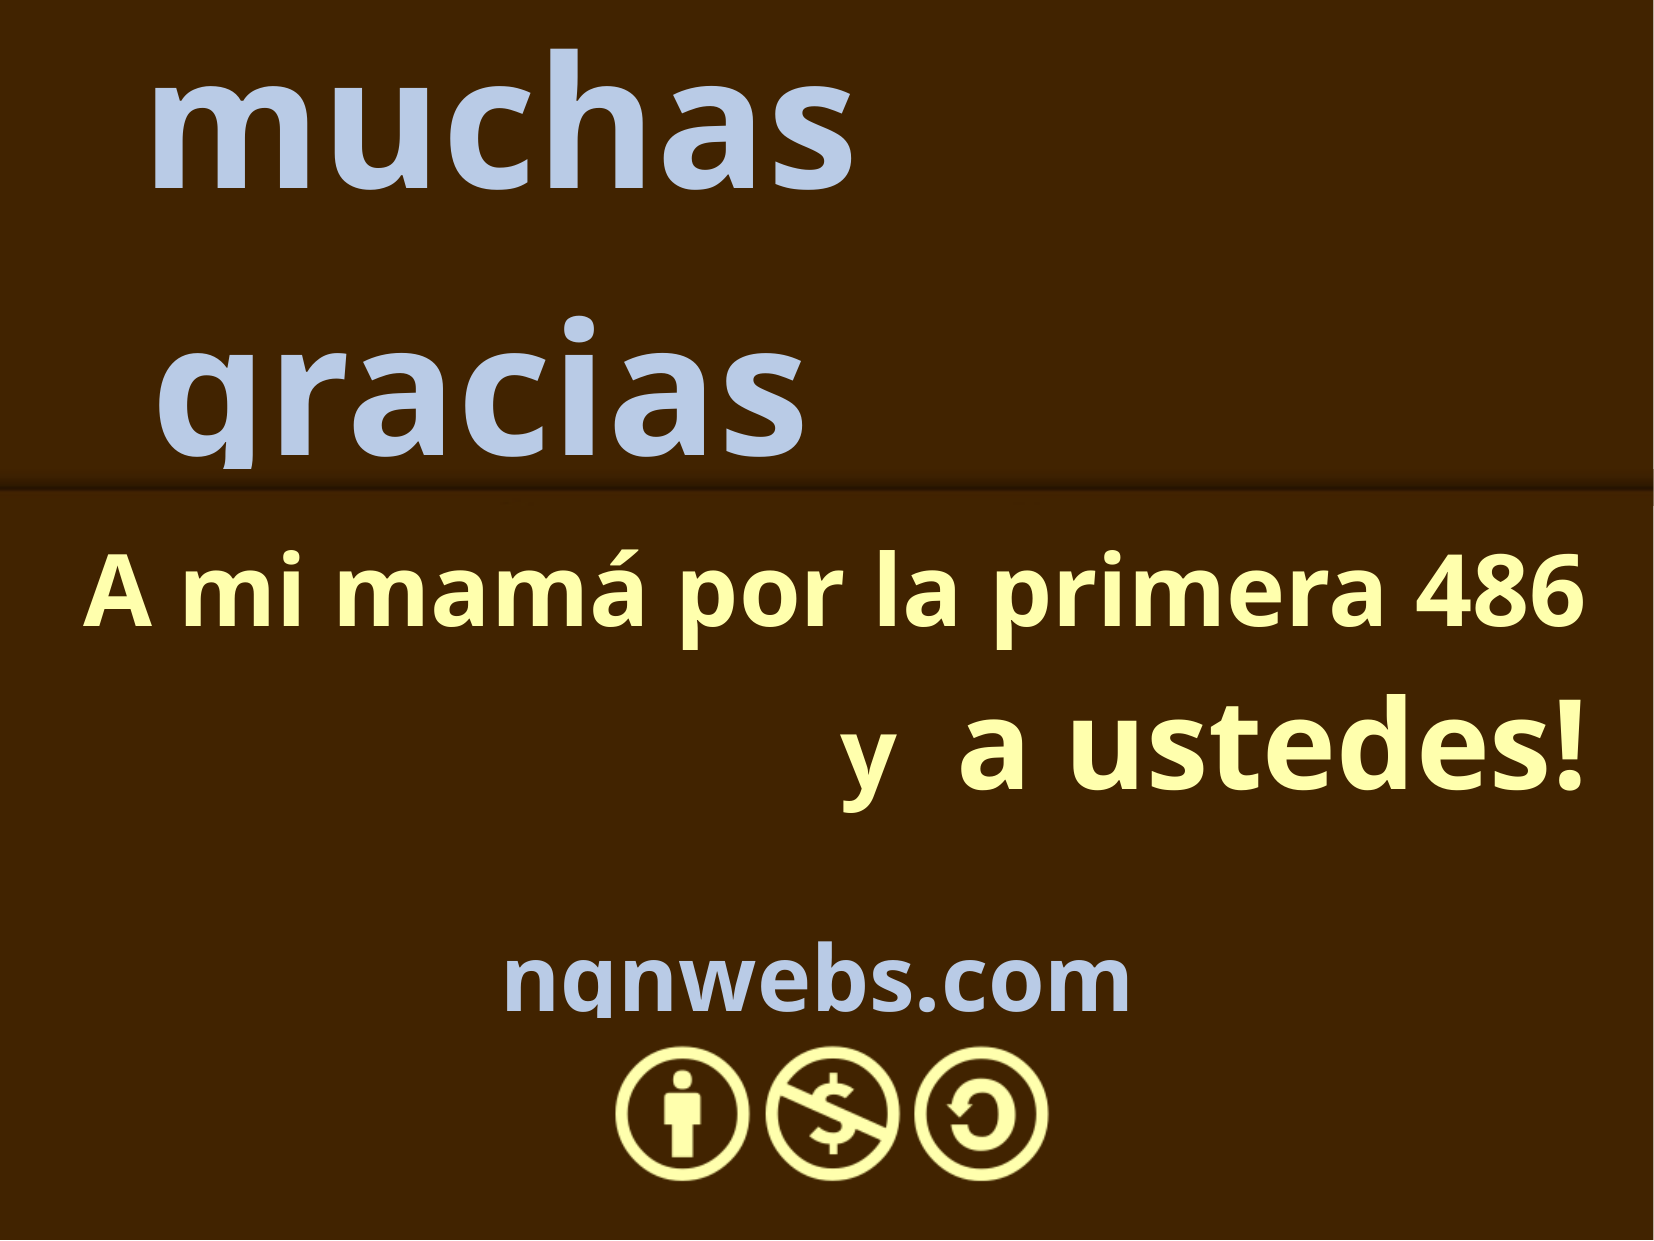

# muchas gracias
A mi mamá por la primera 486
 y a ustedes!
nqnwebs.com